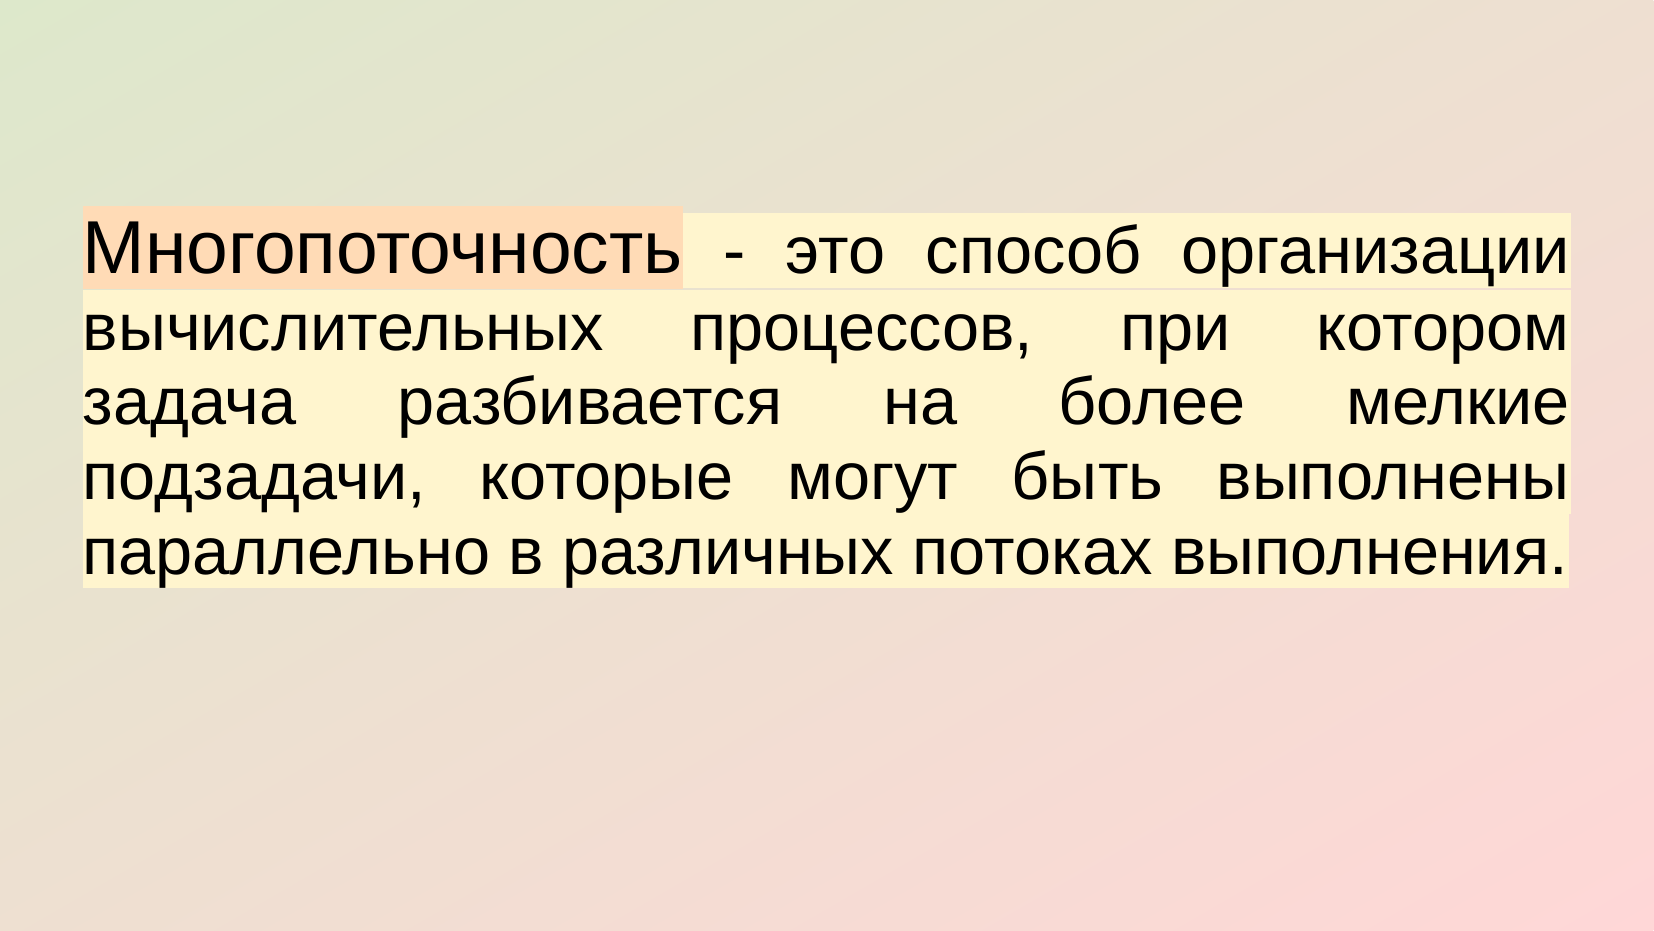

# Многопоточность - это способ организации вычислительных процессов, при котором задача разбивается на более мелкие подзадачи, которые могут быть выполнены параллельно в различных потоках выполнения.